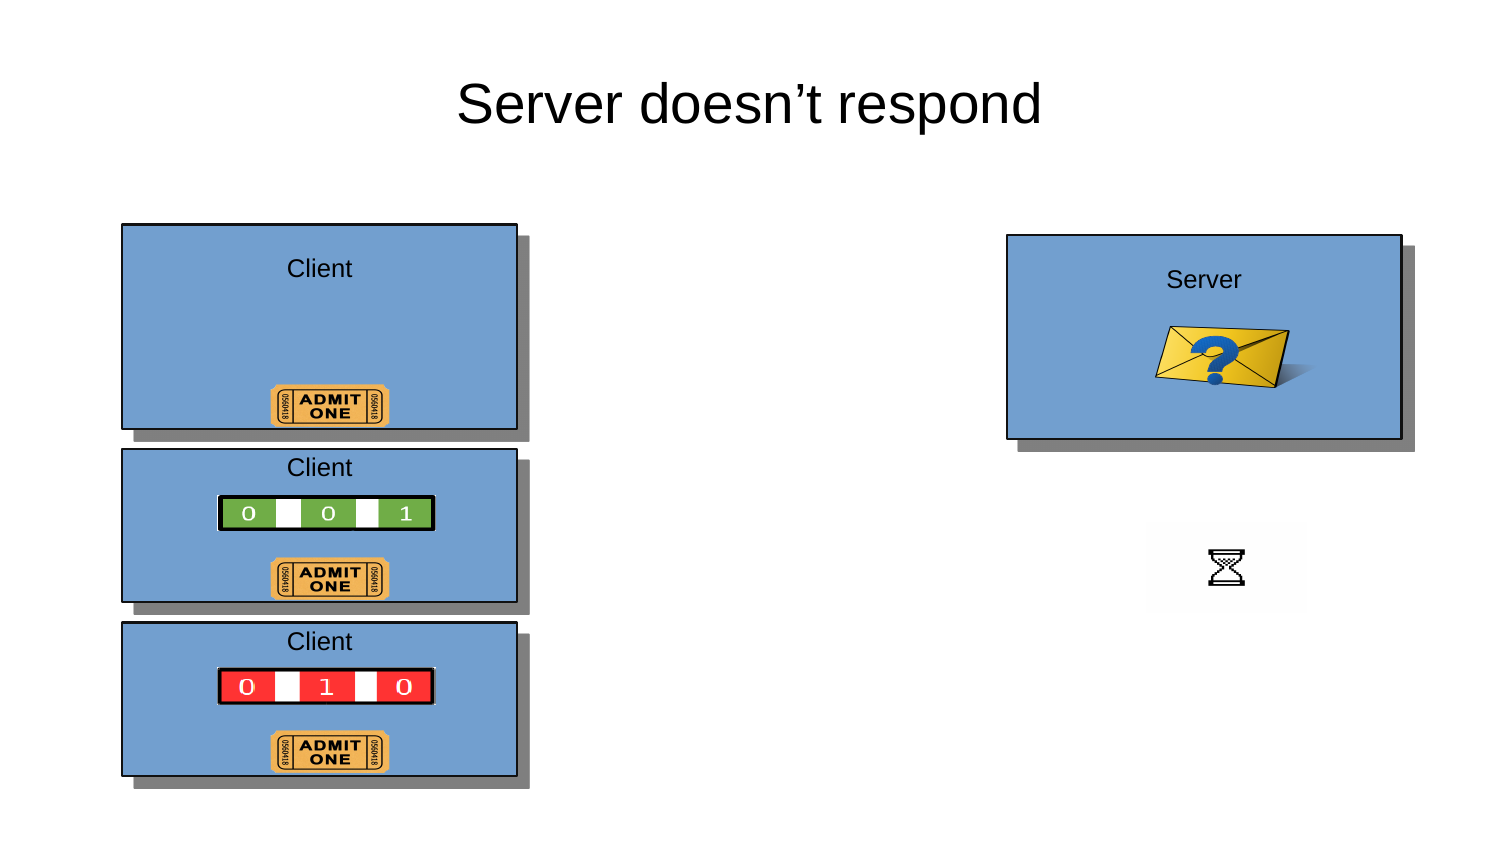

# Server doesn’t respond
Client
Server
Client
Client